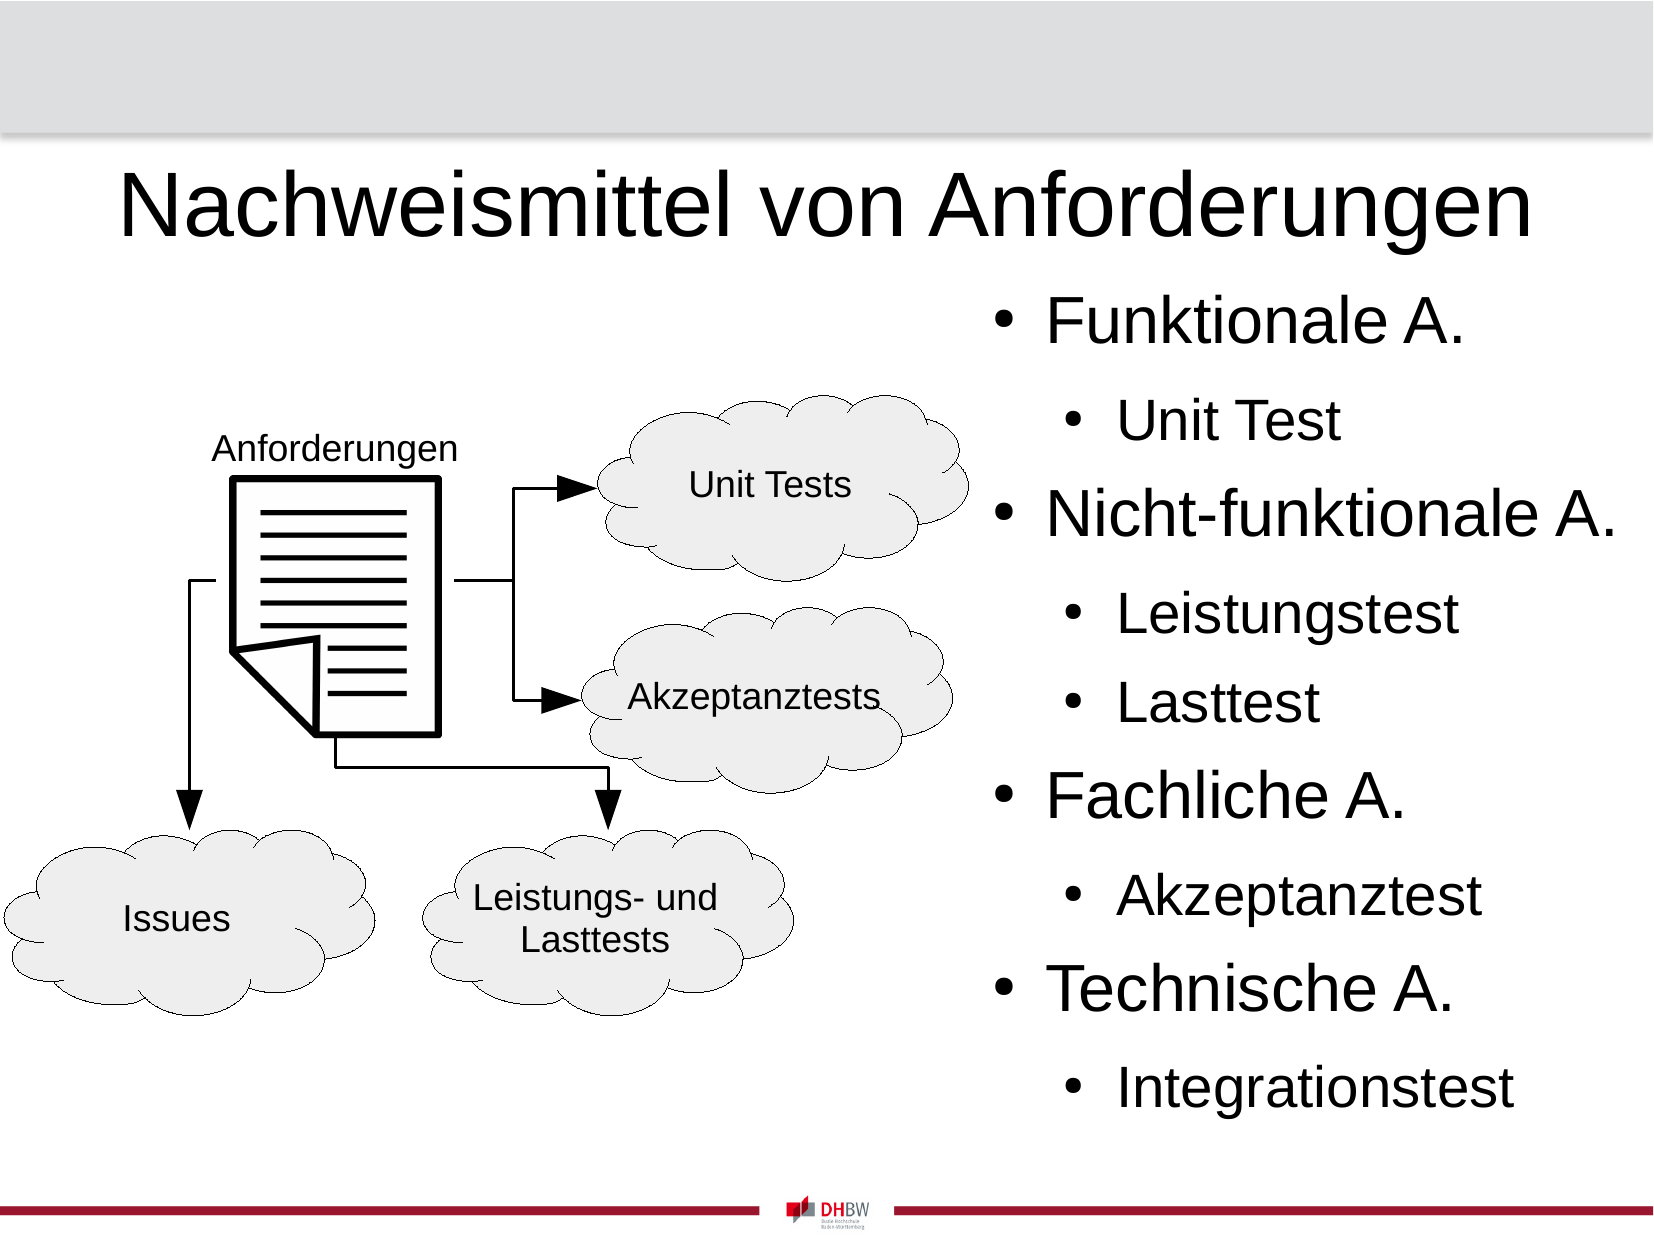

# Nachweismittel von Anforderungen
Funktionale A.
Unit Test
Nicht-funktionale A.
Leistungstest
Lasttest
Fachliche A.
Akzeptanztest
Technische A.
Integrationstest
Unit Tests
Anforderungen
Akzeptanztests
Issues
Leistungs- und
Lasttests